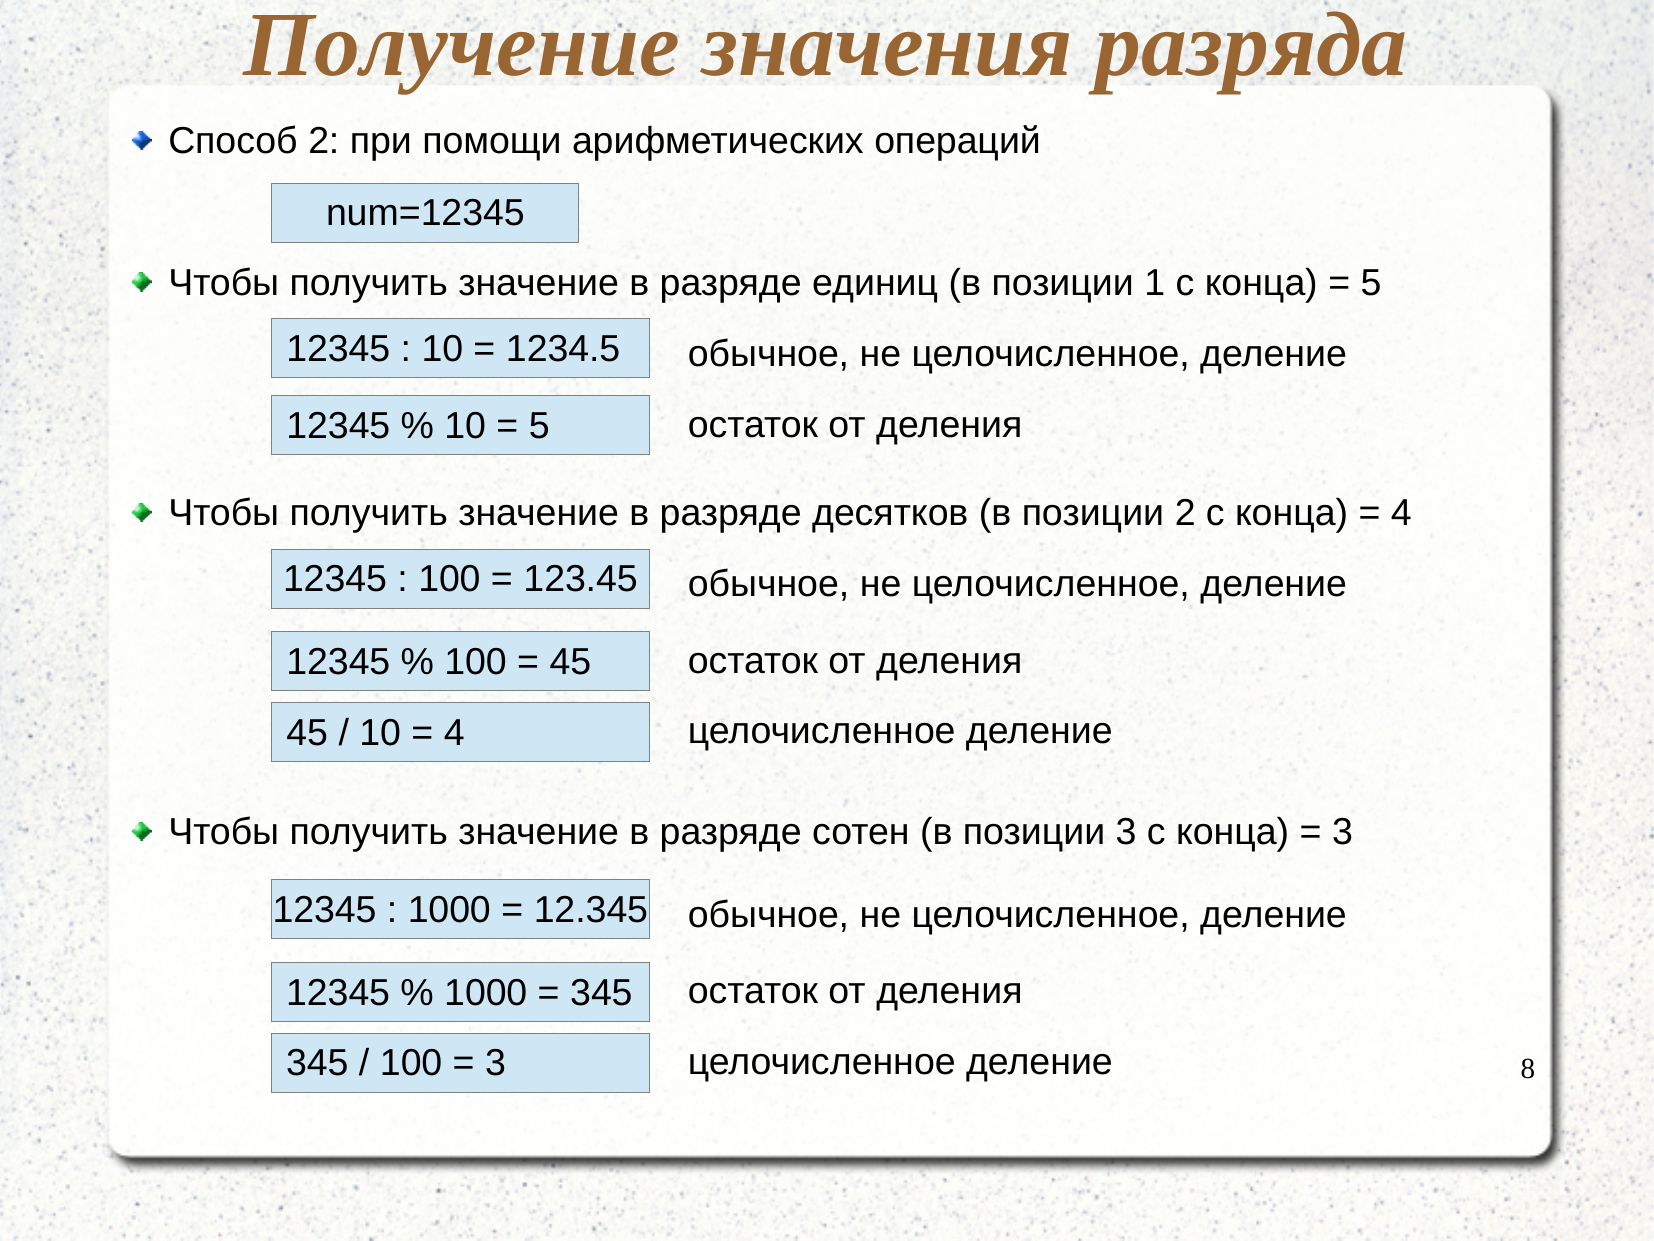

# Получение значения разряда
Cпособ 2: при помощи арифметических операций
num=12345
Чтобы получить значение в разряде единиц (в позиции 1 с конца) = 5
12345 : 10 = 1234.5
обычное, не целочисленное, деление
12345 % 10 = 5
остаток от деления
Чтобы получить значение в разряде десятков (в позиции 2 с конца) = 4
12345 : 100 = 123.45
обычное, не целочисленное, деление
12345 % 100 = 45
остаток от деления
45 / 10 = 4
целочисленное деление
Чтобы получить значение в разряде сотен (в позиции 3 с конца) = 3
12345 : 1000 = 12.345
обычное, не целочисленное, деление
12345 % 1000 = 345
остаток от деления
345 / 100 = 3
целочисленное деление
8